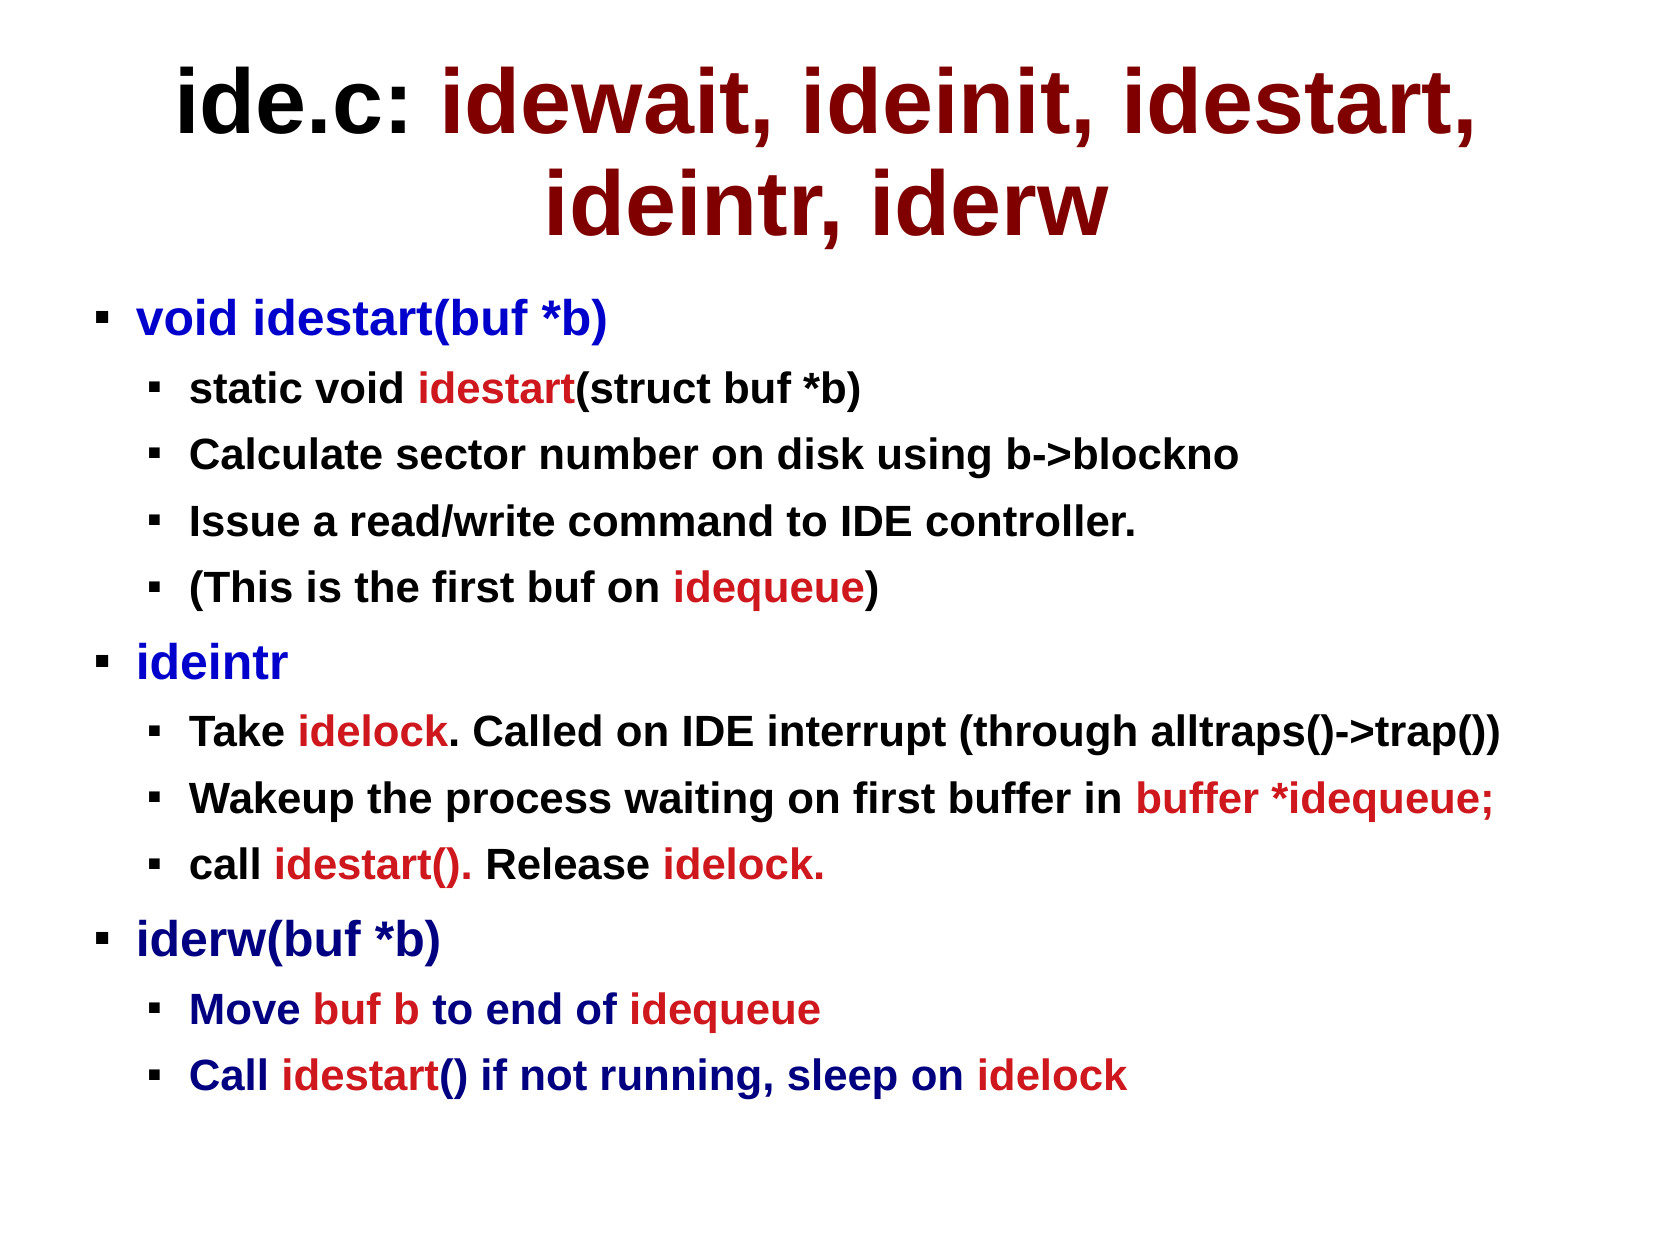

# ide.c: idewait, ideinit, idestart, ideintr, iderw
void idestart(buf *b)
static void idestart(struct buf *b)
Calculate sector number on disk using b->blockno
Issue a read/write command to IDE controller.
(This is the first buf on idequeue)
ideintr
Take idelock. Called on IDE interrupt (through alltraps()->trap())
Wakeup the process waiting on first buffer in buffer *idequeue;
call idestart(). Release idelock.
iderw(buf *b)
Move buf b to end of idequeue
Call idestart() if not running, sleep on idelock